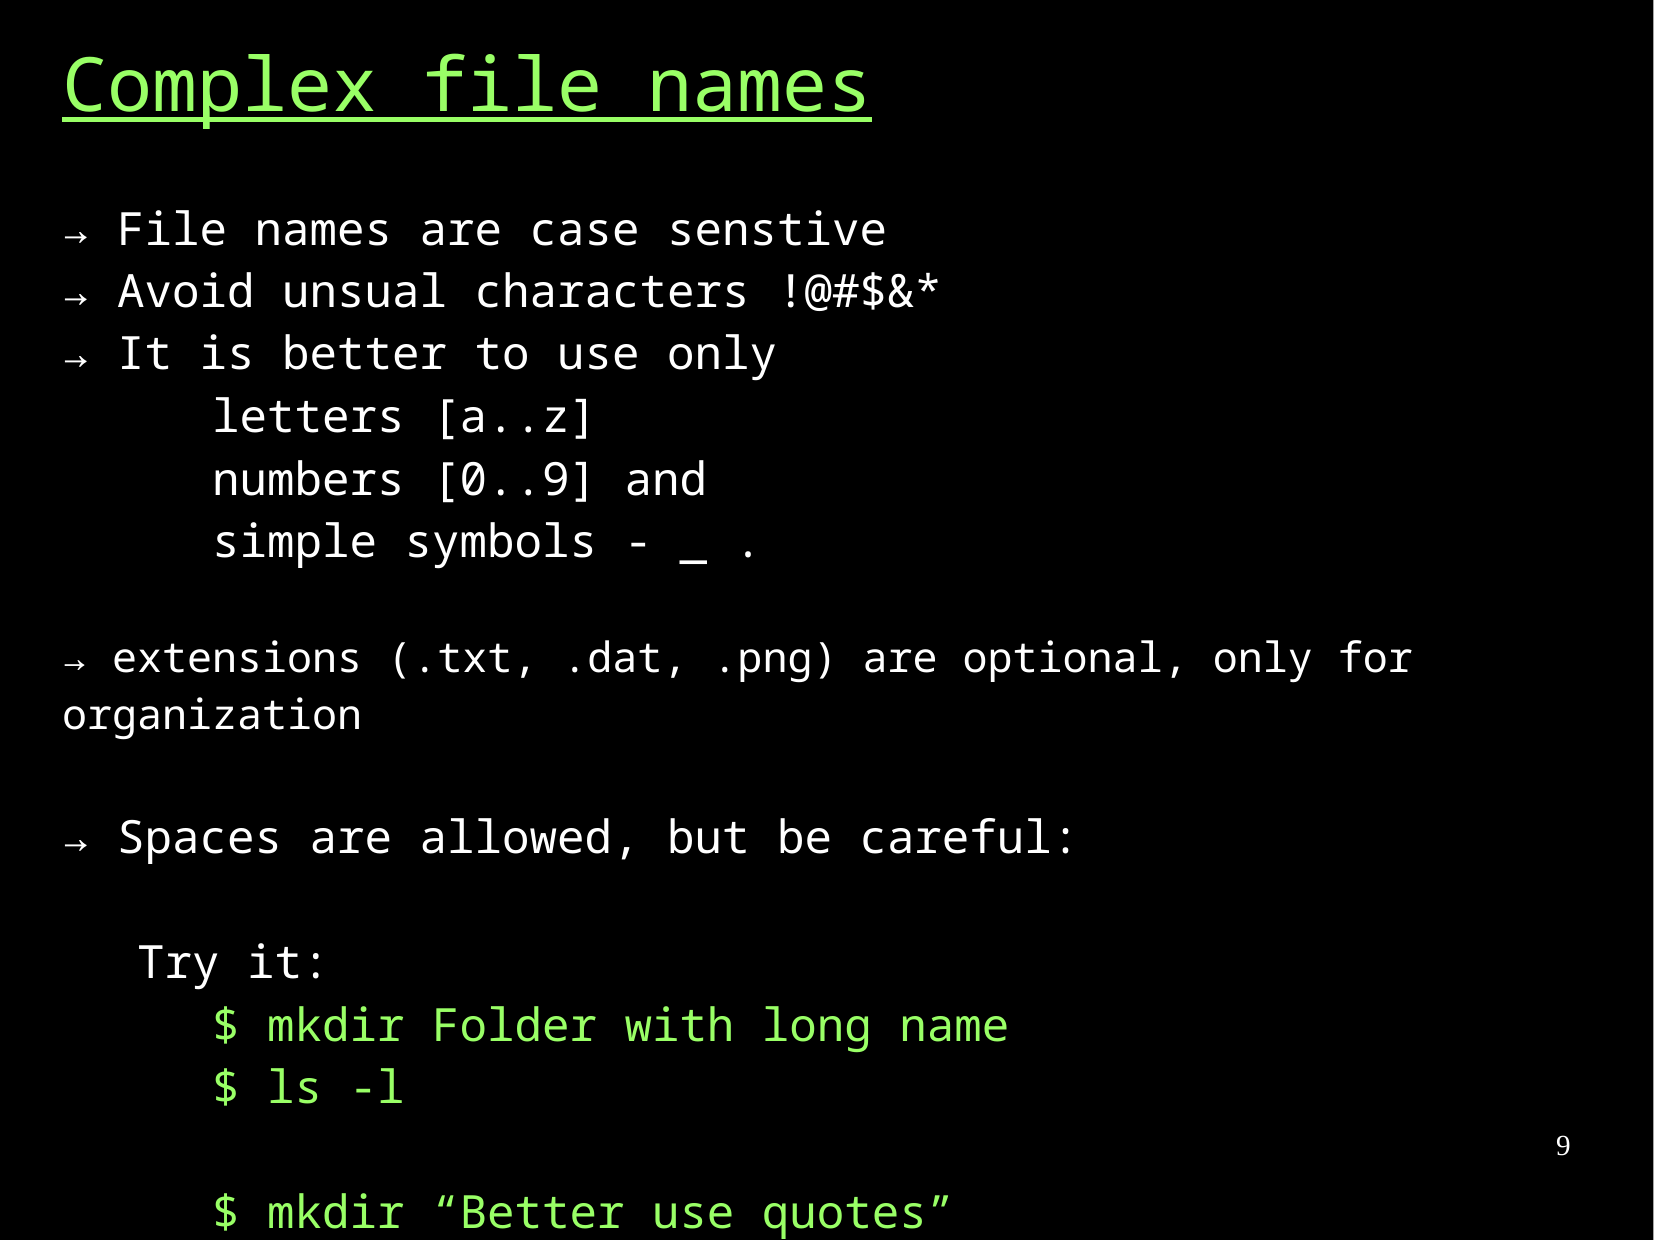

Complex file names
→ File names are case senstive
→ Avoid unsual characters !@#$&*
→ It is better to use only
		letters [a..z]
		numbers [0..9] and
		simple symbols - _ .
→ extensions (.txt, .dat, .png) are optional, only for organization
→ Spaces are allowed, but be careful:
	Try it:
		$ mkdir Folder with long name
		$ ls -l
		$ mkdir “Better use quotes”
		$ ls -l
		$ mkdir This\ slash\ notation\ is\ terrible
		$ ls -l